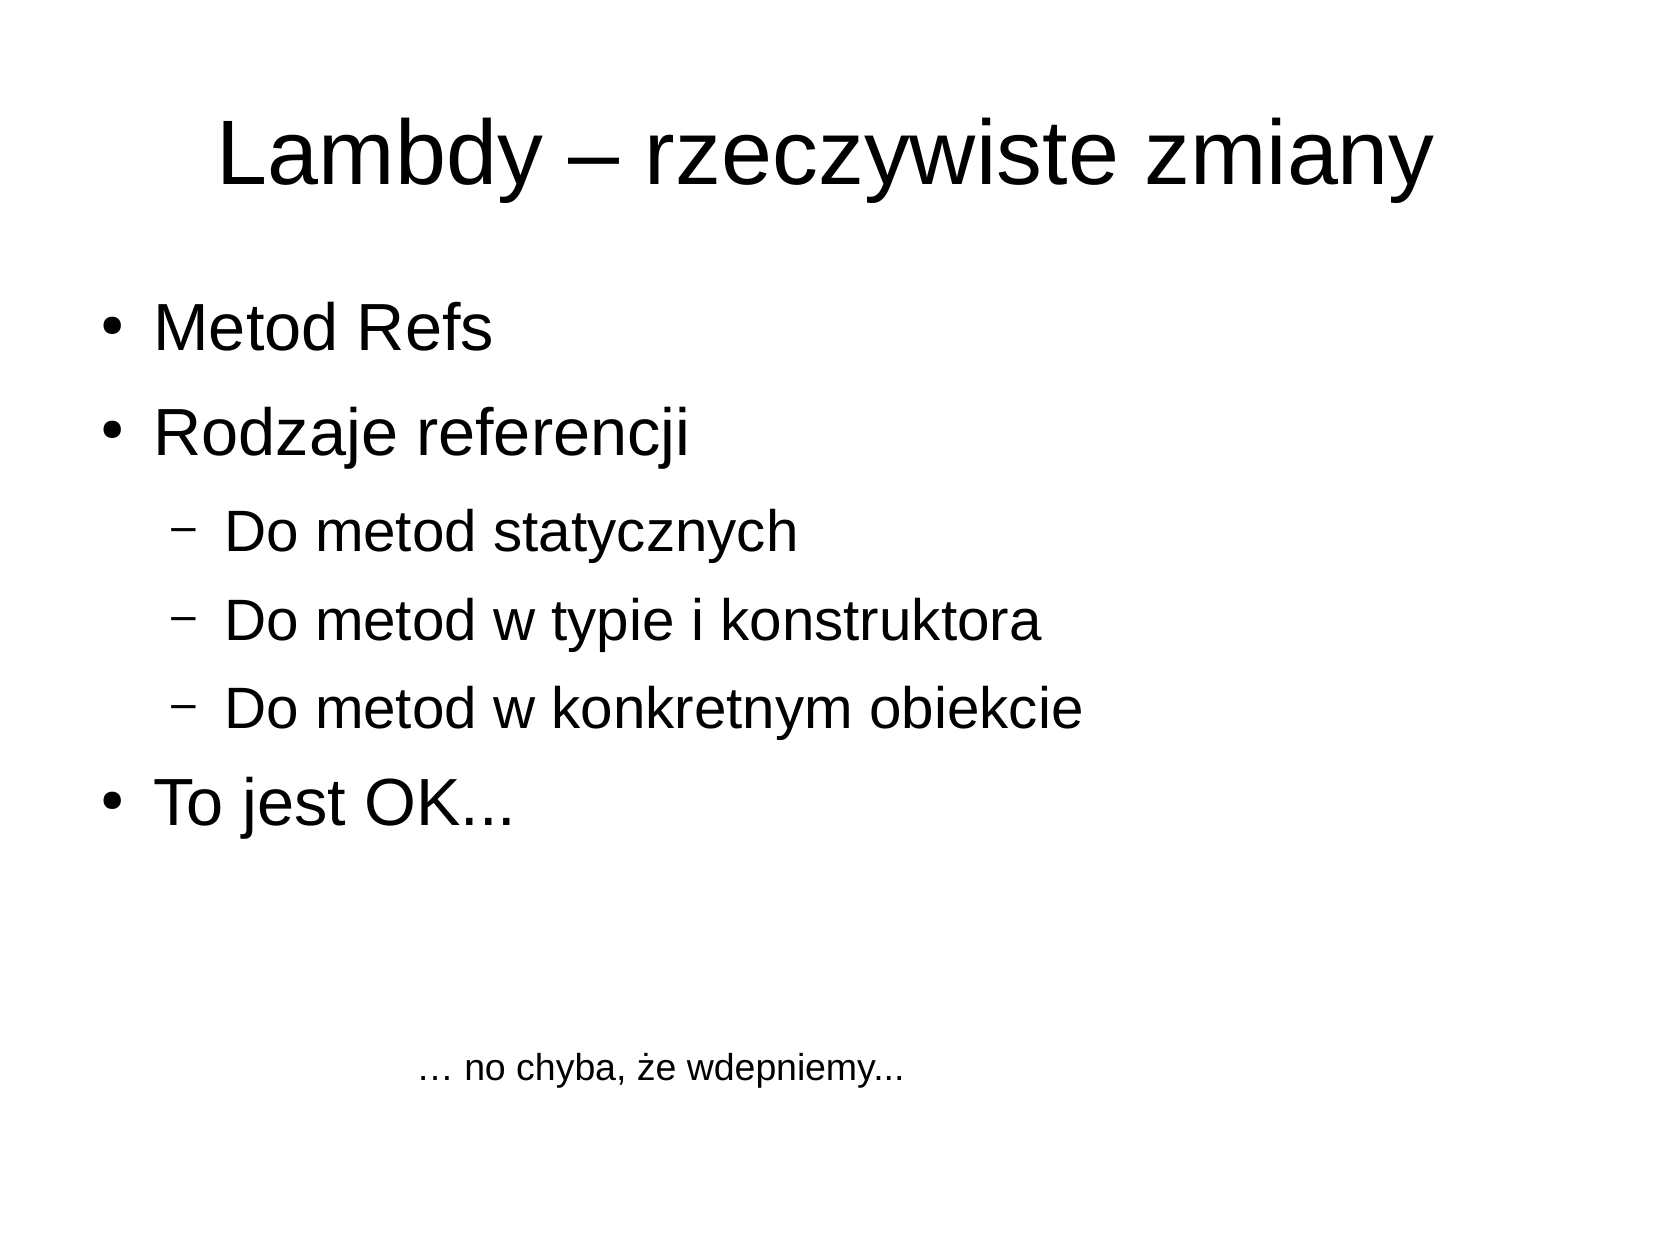

# Lambdy – rzeczywiste zmiany
Metod Refs
Rodzaje referencji
Do metod statycznych
Do metod w typie i konstruktora
Do metod w konkretnym obiekcie
To jest OK...
… no chyba, że wdepniemy...